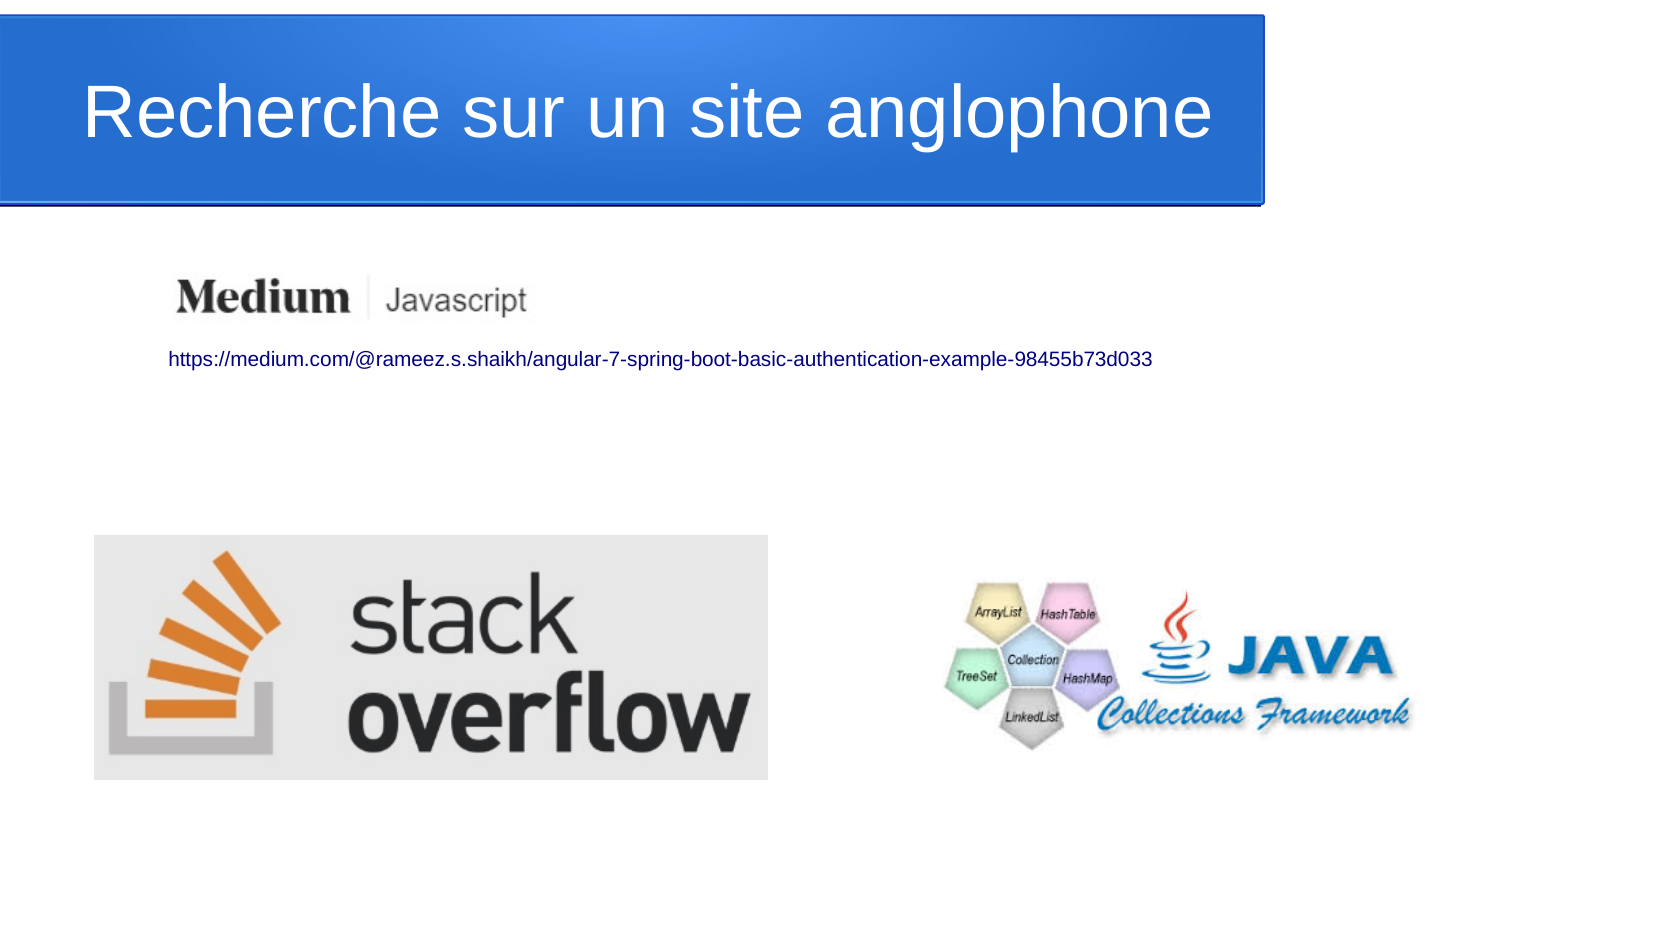

# Recherche sur un site anglophone
https://medium.com/@rameez.s.shaikh/angular-7-spring-boot-basic-authentication-example-98455b73d033